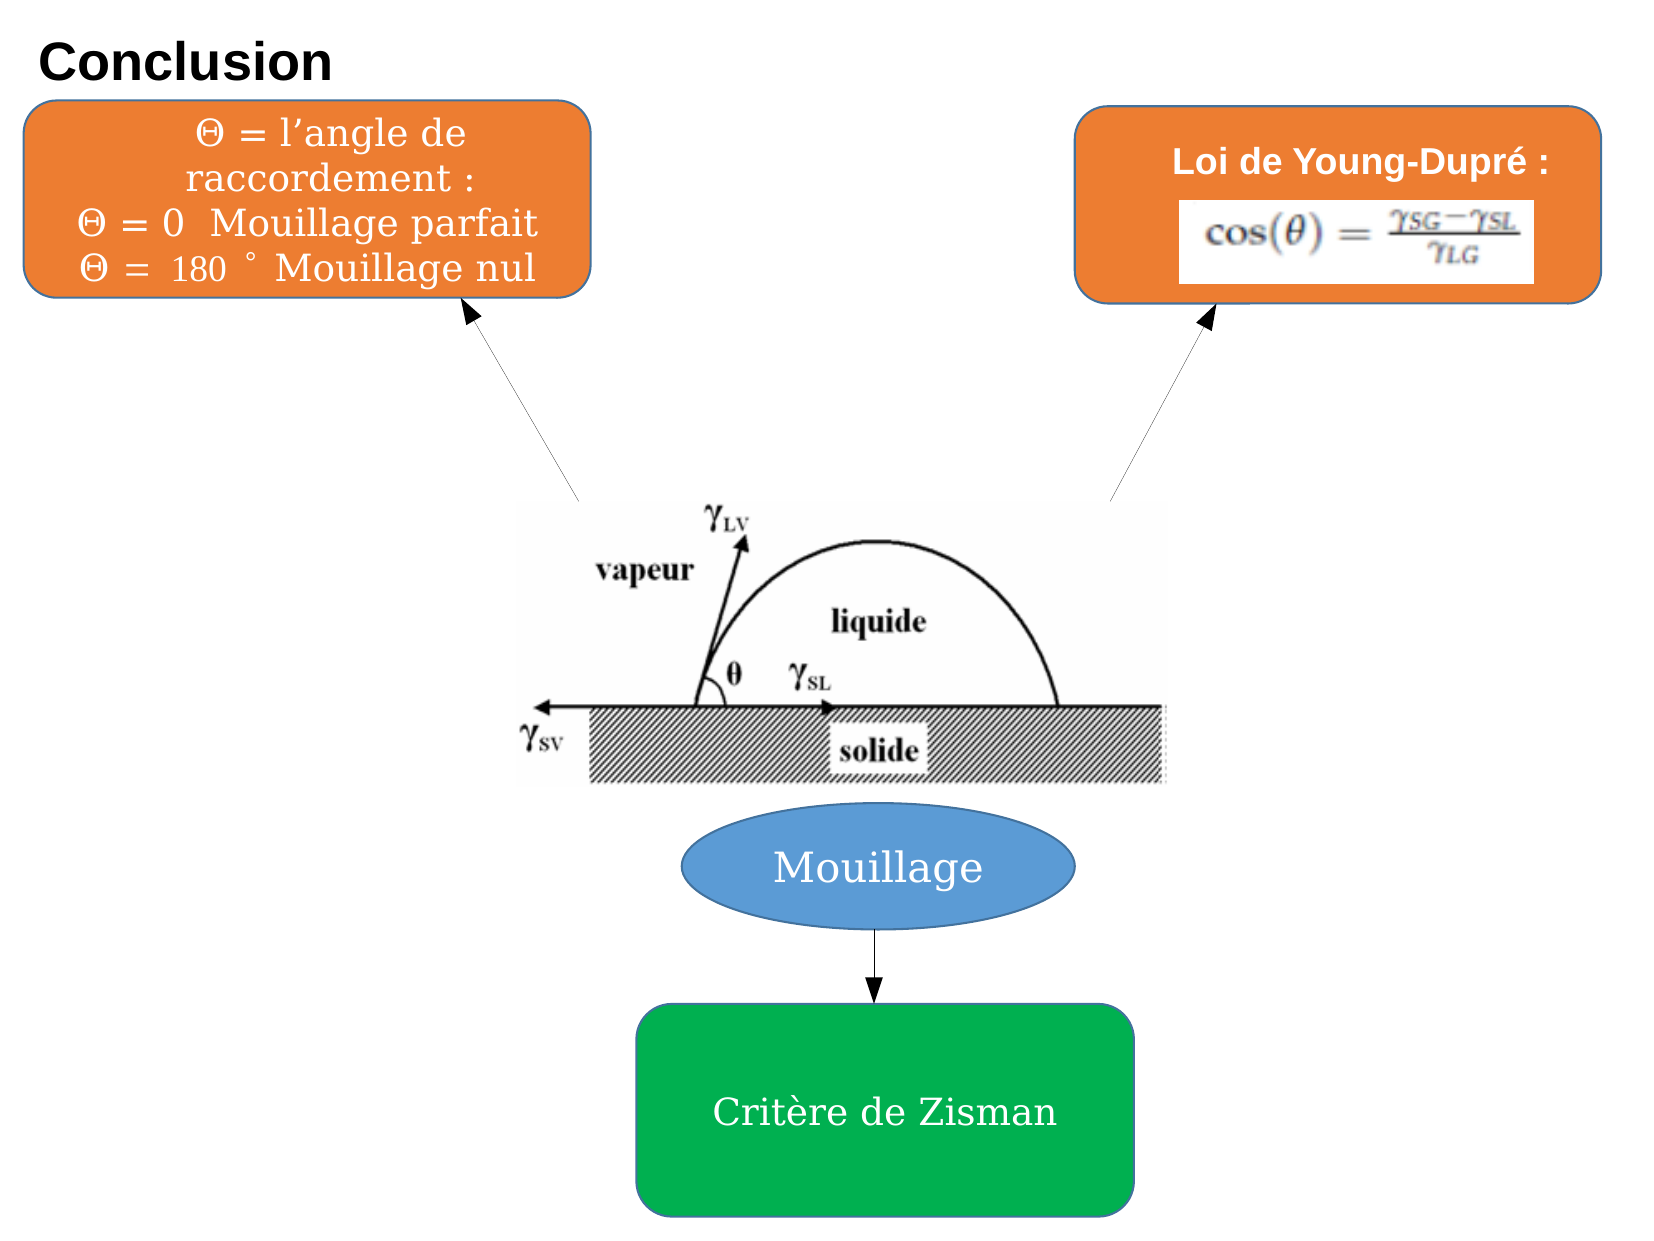

Conclusion
Θ = l’angle de raccordement :
Θ = 0 Mouillage parfait
Θ = 180 ° Mouillage nul
Loi de Young-Dupré :
Mouillage
Critère de Zisman